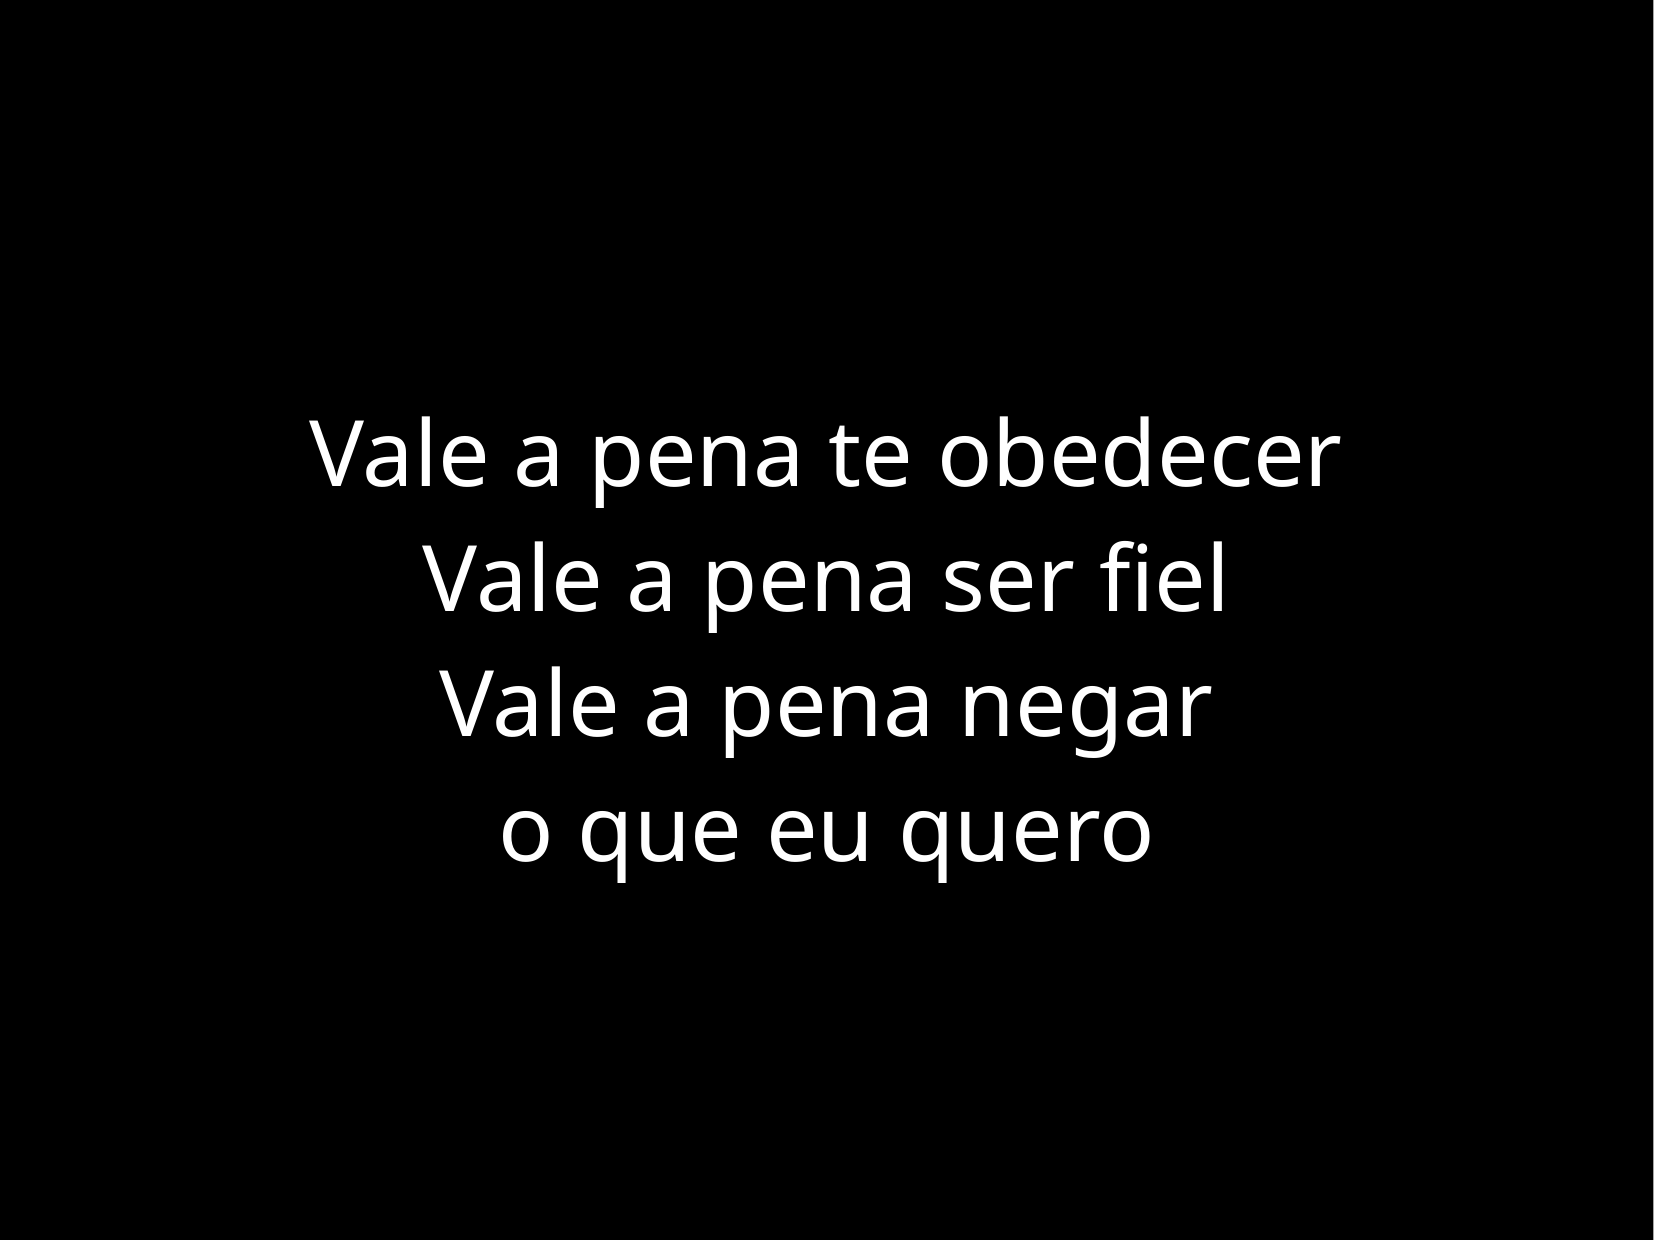

# Vale a pena te obedecer Vale a pena ser fiel Vale a pena negar o que eu quero